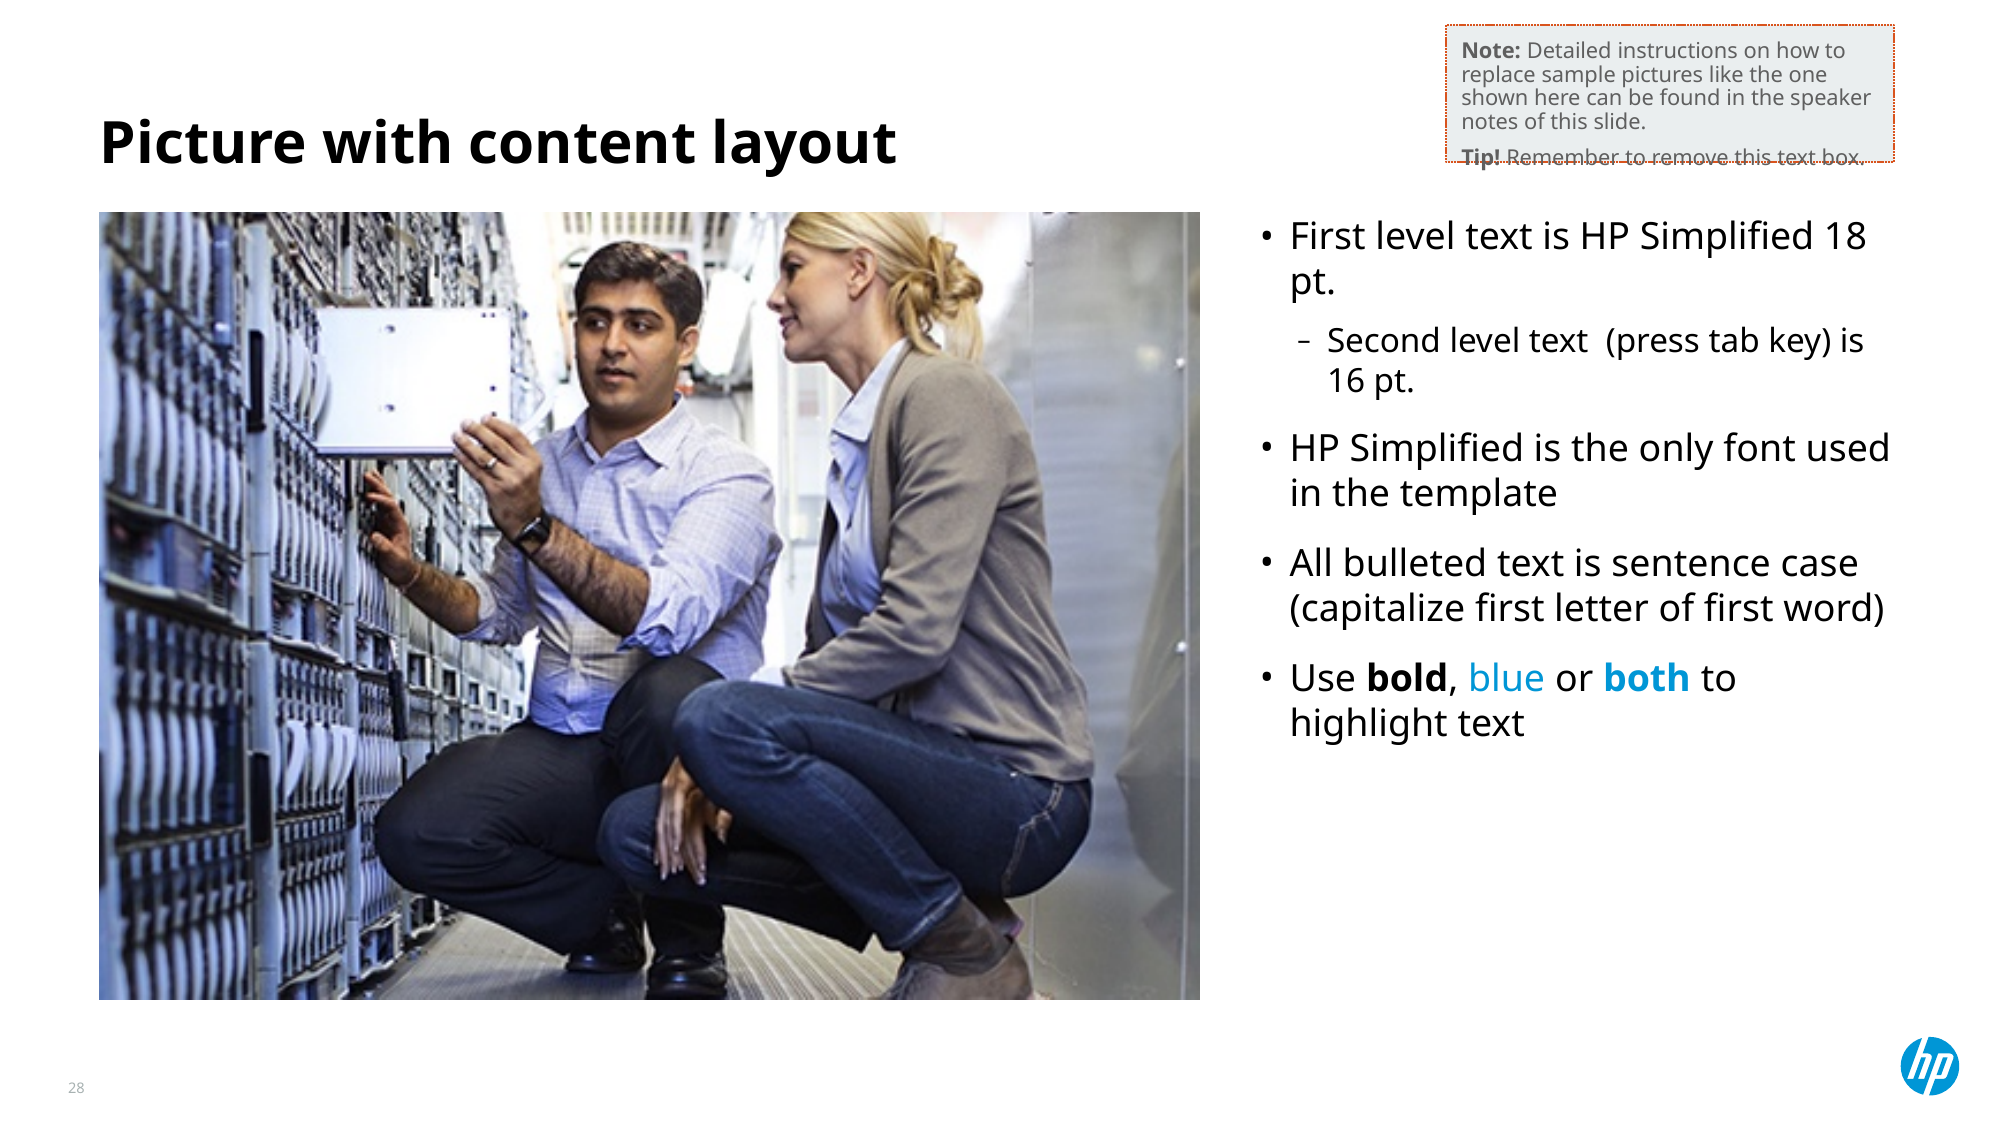

Note: Detailed instructions on how to replace sample pictures like the one shown here can be found in the speaker notes of this slide.
Tip! Remember to remove this text box.
# Picture with content layout
First level text is HP Simplified 18 pt.
Second level text (press tab key) is 16 pt.
HP Simplified is the only font used in the template
All bulleted text is sentence case (capitalize first letter of first word)
Use bold, blue or both to highlight text